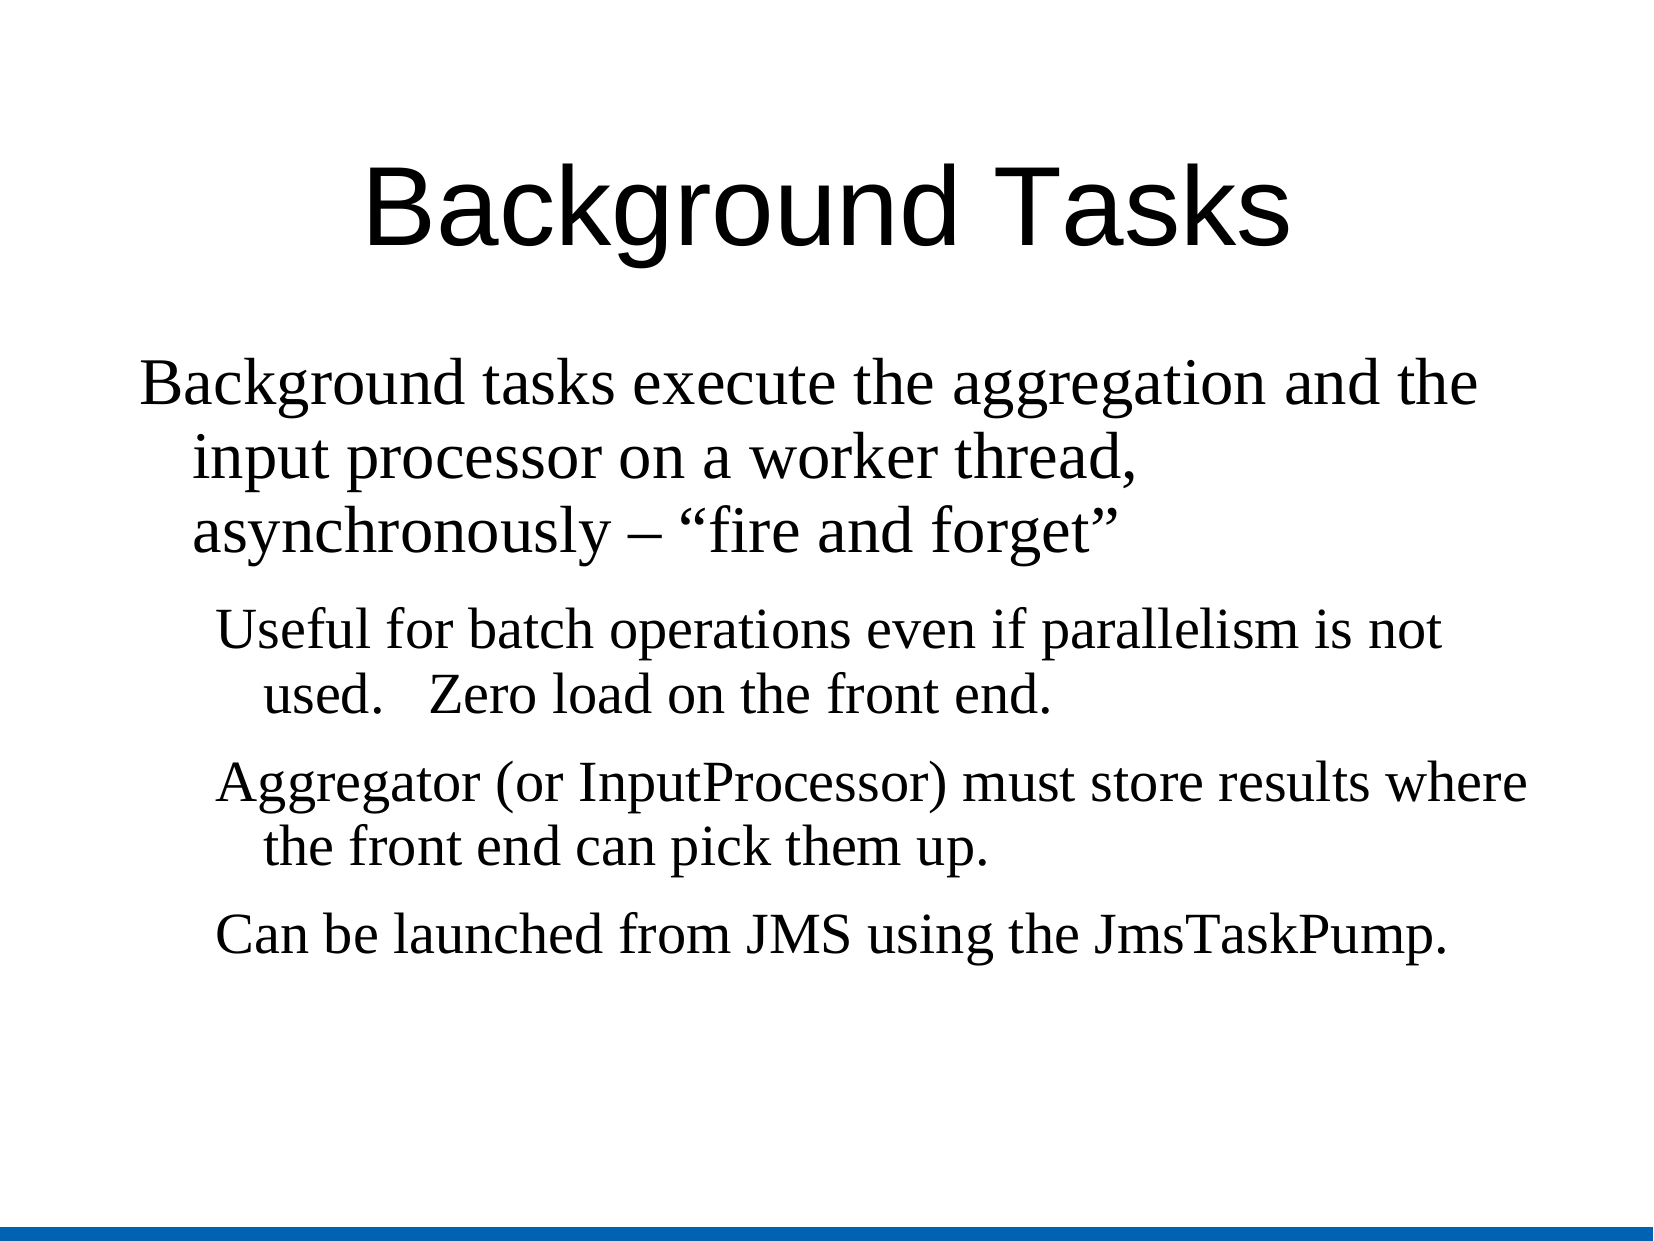

# Background Tasks
Background tasks execute the aggregation and the input processor on a worker thread, asynchronously – “fire and forget”
Useful for batch operations even if parallelism is not used. Zero load on the front end.
Aggregator (or InputProcessor) must store results where the front end can pick them up.
Can be launched from JMS using the JmsTaskPump.